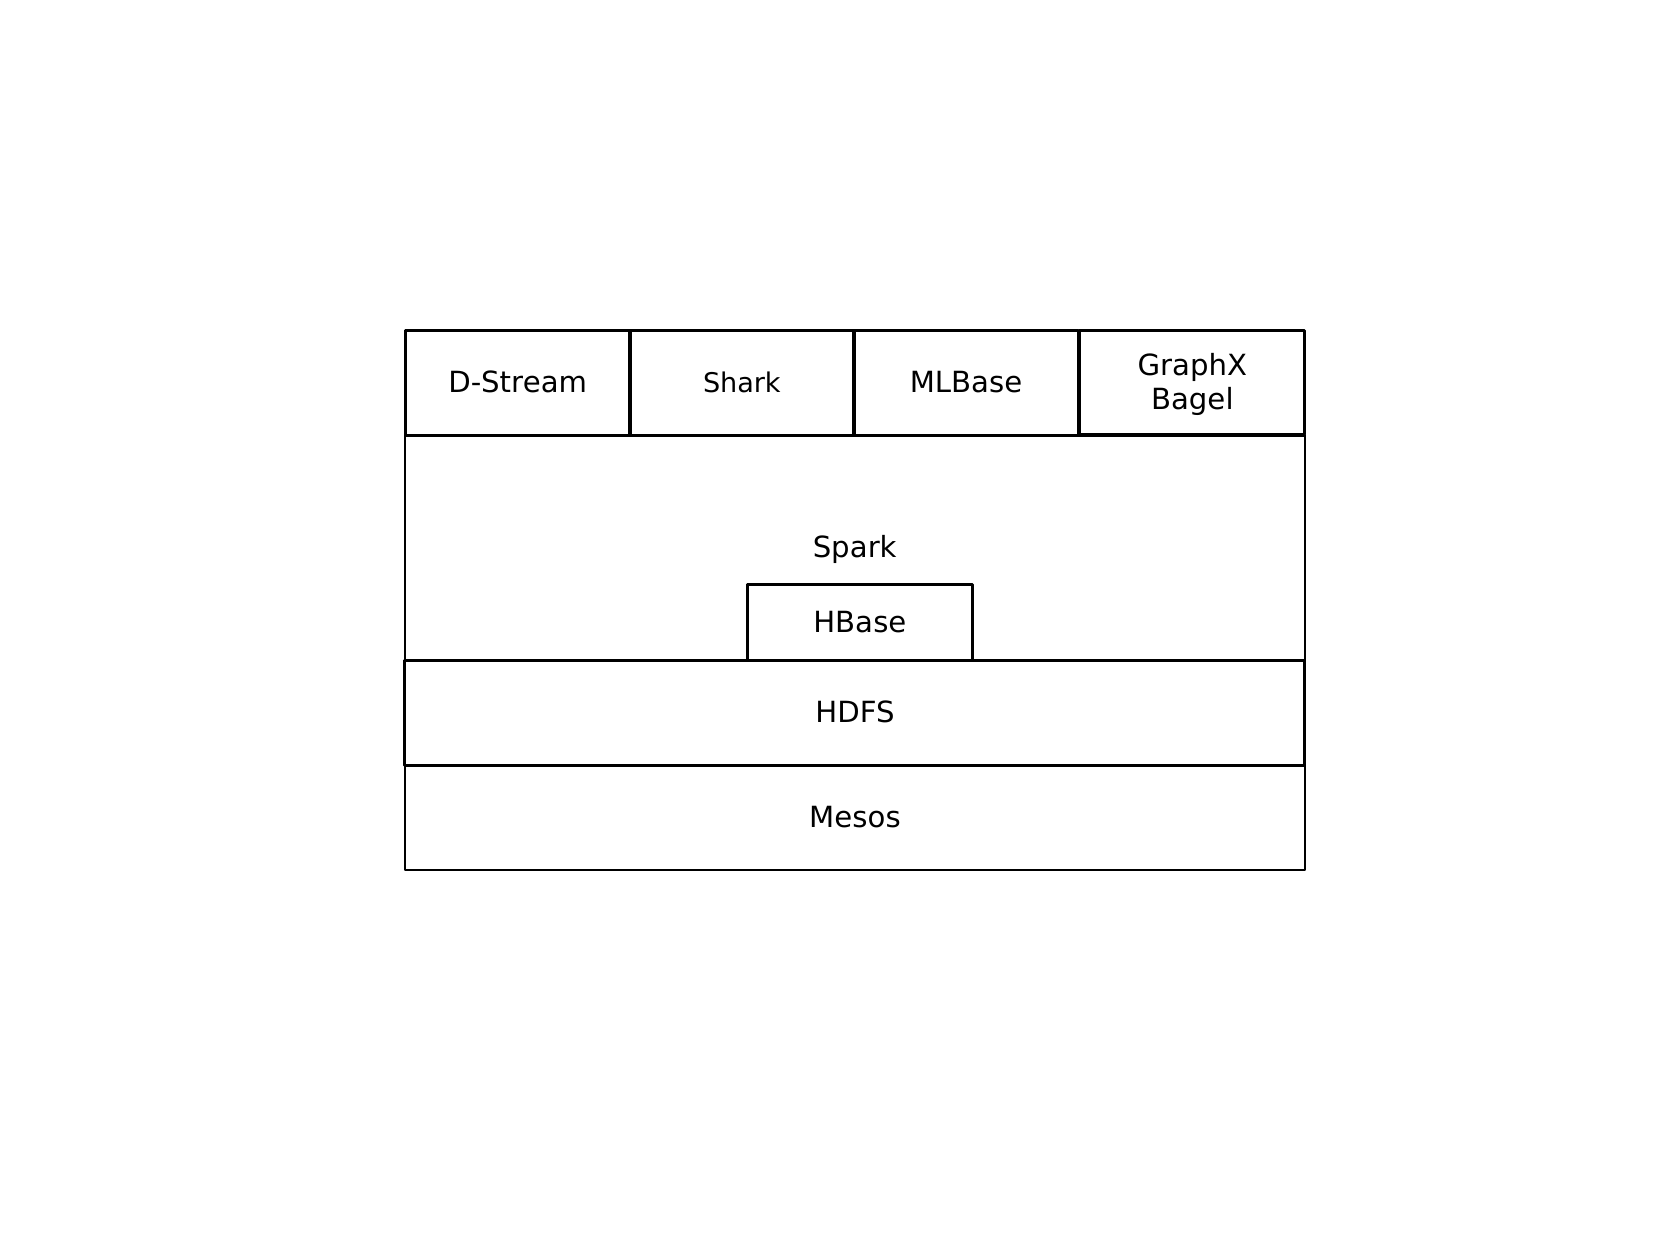

D-Stream
MLBase
Shark
GraphX
Bagel
Spark
HBase
HDFS
Mesos